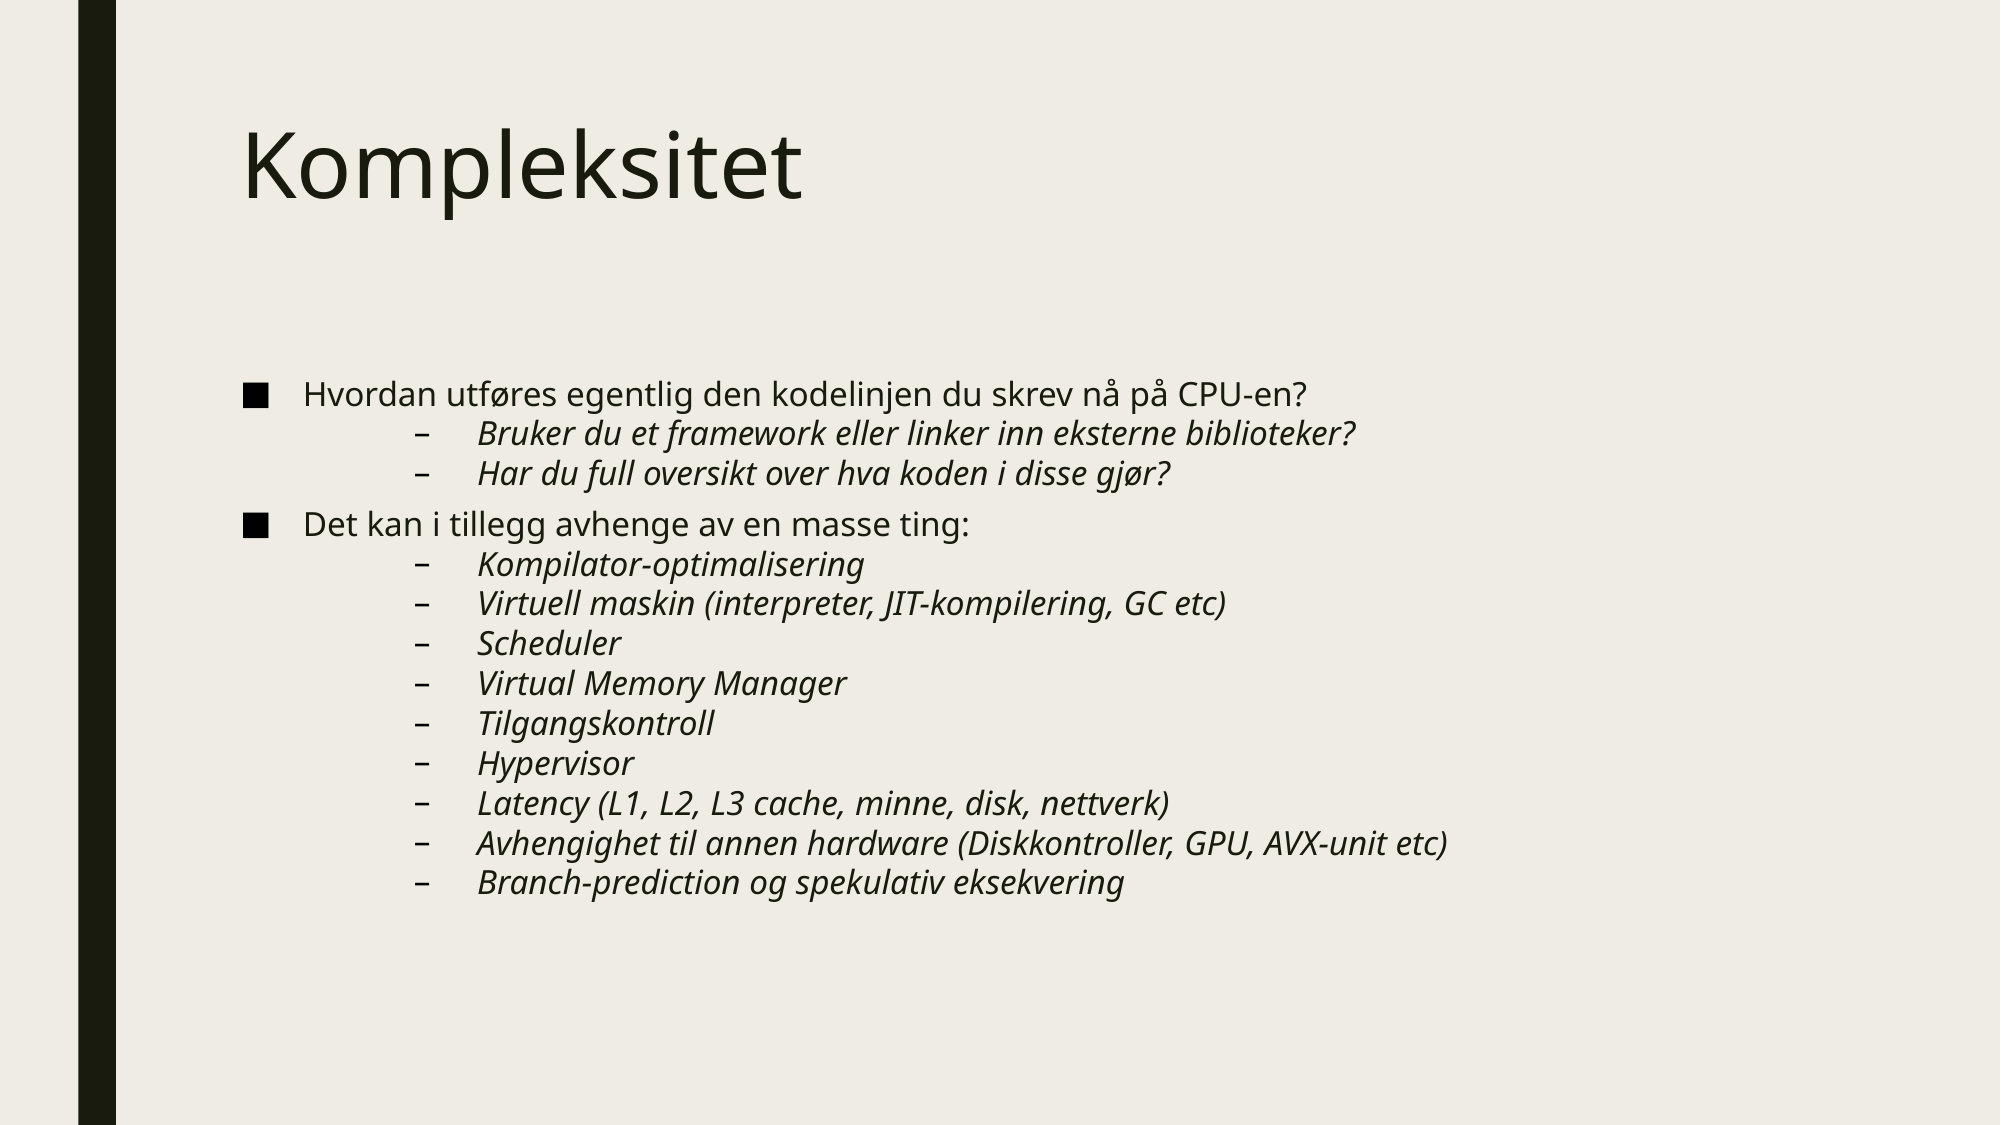

# Kompleksitet
Hvordan utføres egentlig den kodelinjen du skrev nå på CPU-en?
Bruker du et framework eller linker inn eksterne biblioteker?
Har du full oversikt over hva koden i disse gjør?
Det kan i tillegg avhenge av en masse ting:
Kompilator-optimalisering
Virtuell maskin (interpreter, JIT-kompilering, GC etc)
Scheduler
Virtual Memory Manager
Tilgangskontroll
Hypervisor
Latency (L1, L2, L3 cache, minne, disk, nettverk)
Avhengighet til annen hardware (Diskkontroller, GPU, AVX-unit etc)
Branch-prediction og spekulativ eksekvering